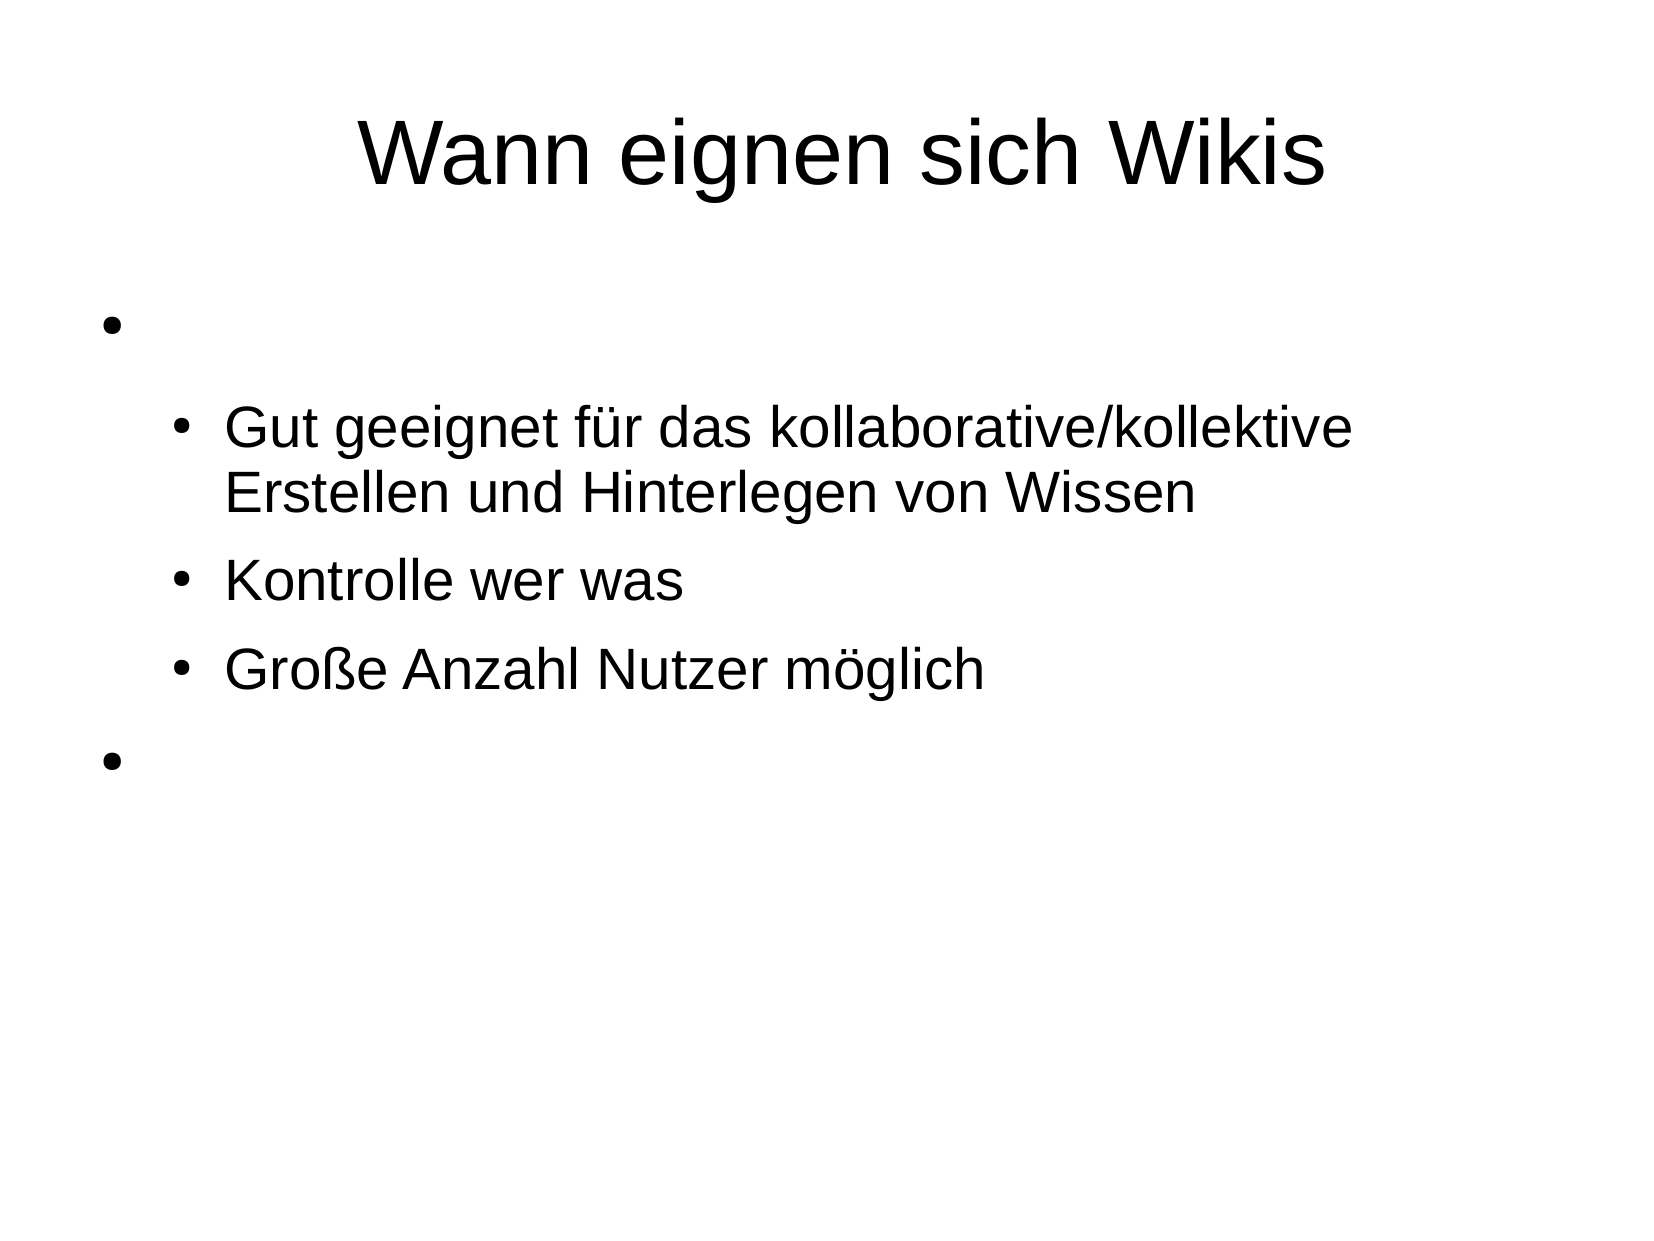

# Wann eignen sich Wikis
Gut geeignet für das kollaborative/kollektive Erstellen und Hinterlegen von Wissen
Kontrolle wer was
Große Anzahl Nutzer möglich